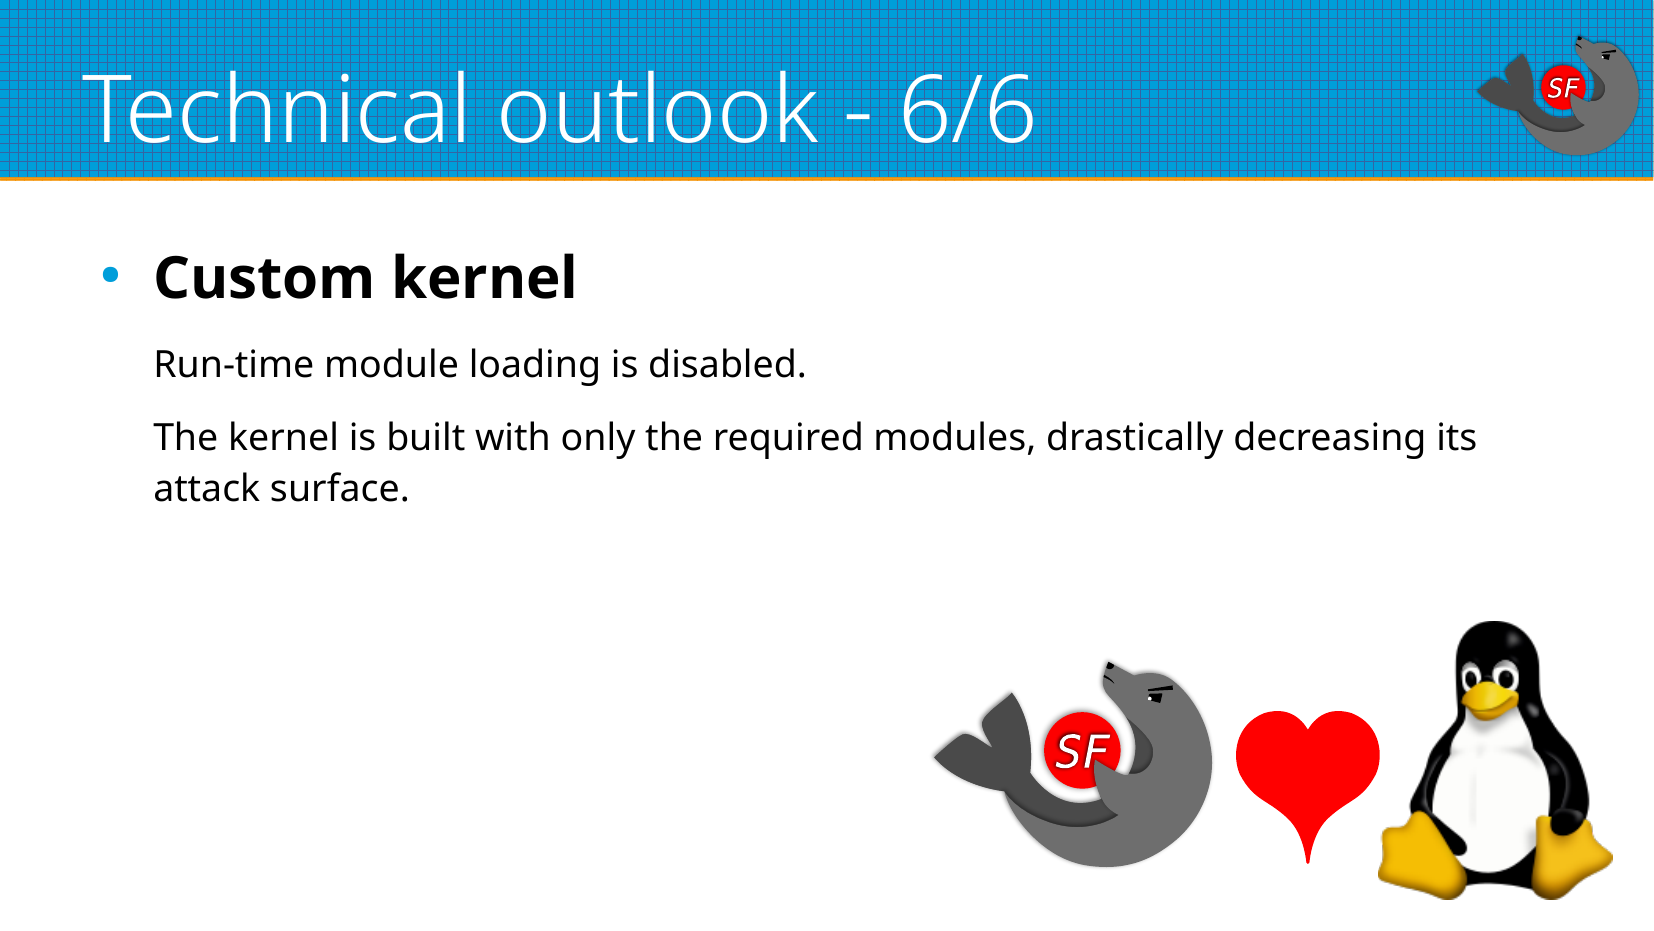

# Technical outlook - 6/6
Custom kernel
Run-time module loading is disabled.
The kernel is built with only the required modules, drastically decreasing its attack surface.